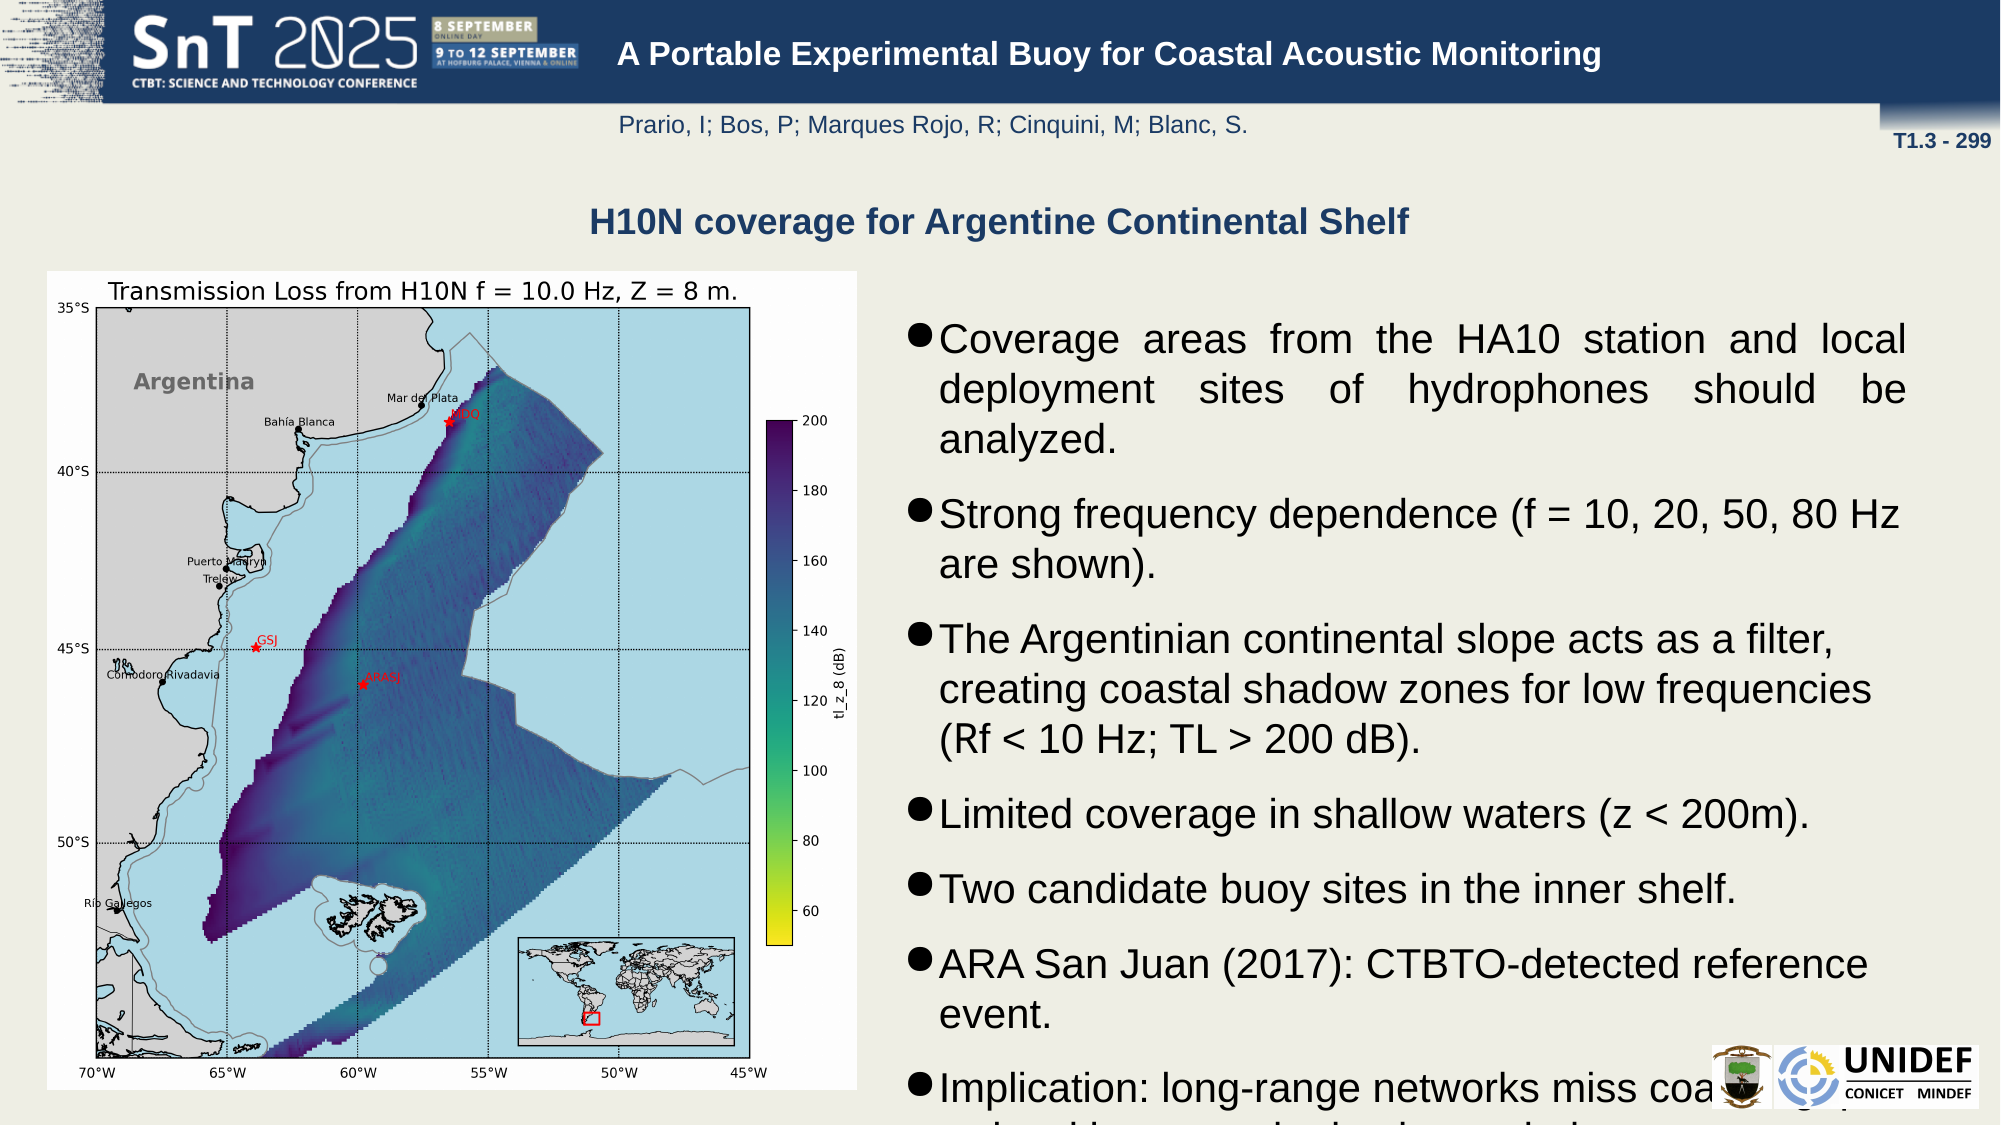

T1.3 - 299
A Portable Experimental Buoy for Coastal Acoustic Monitoring
Prario, I; Bos, P; Marques Rojo, R; Cinquini, M; Blanc, S.
H10N coverage for Argentine Continental Shelf
Coverage areas from the HA10 station and local deployment sites of hydrophones should be analyzed.
Strong frequency dependence (f = 10, 20, 50, 80 Hz are shown).
The Argentinian continental slope acts as a filter, creating coastal shadow zones for low frequencies (Rf < 10 Hz; TL > 200 dB).
Limited coverage in shallow waters (z < 200m).
Two candidate buoy sites in the inner shelf.
ARA San Juan (2017): CTBTO-detected reference event.
Implication: long-range networks miss coastal gaps → local buoy monitoring is needed.